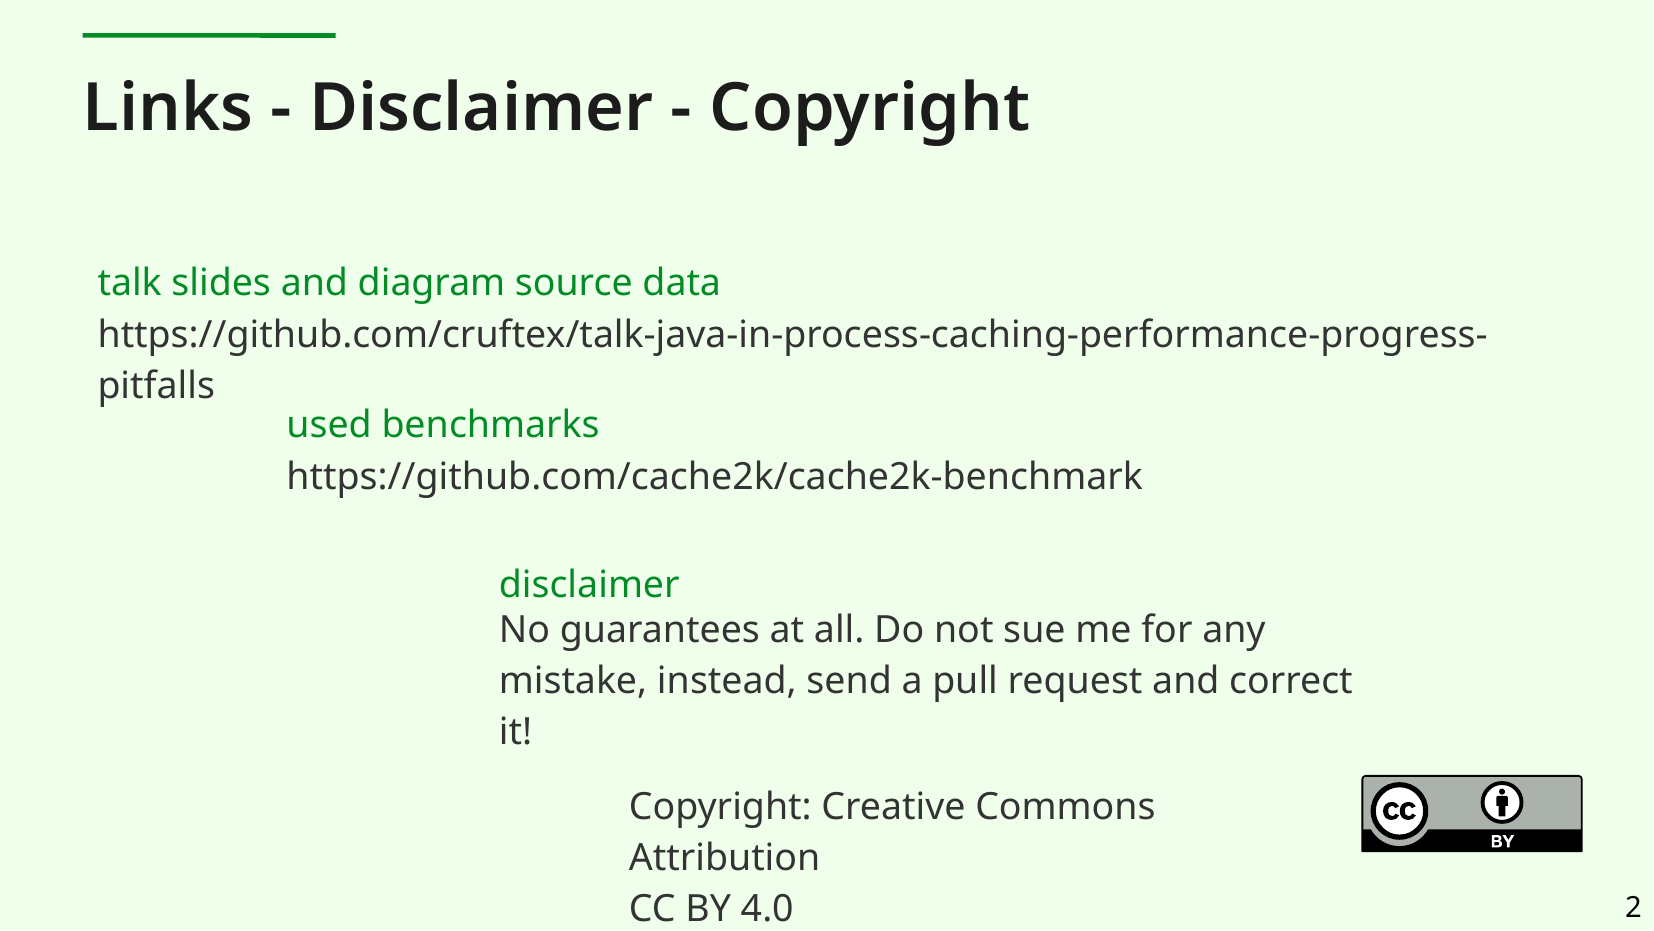

# Links - Disclaimer - Copyright
talk slides and diagram source data
https://github.com/cruftex/talk-java-in-process-caching-performance-progress-pitfalls
used benchmarks
https://github.com/cache2k/cache2k-benchmark
disclaimer
No guarantees at all. Do not sue me for any mistake, instead, send a pull request and correct it!
Copyright: Creative Commons Attribution
CC BY 4.0
2